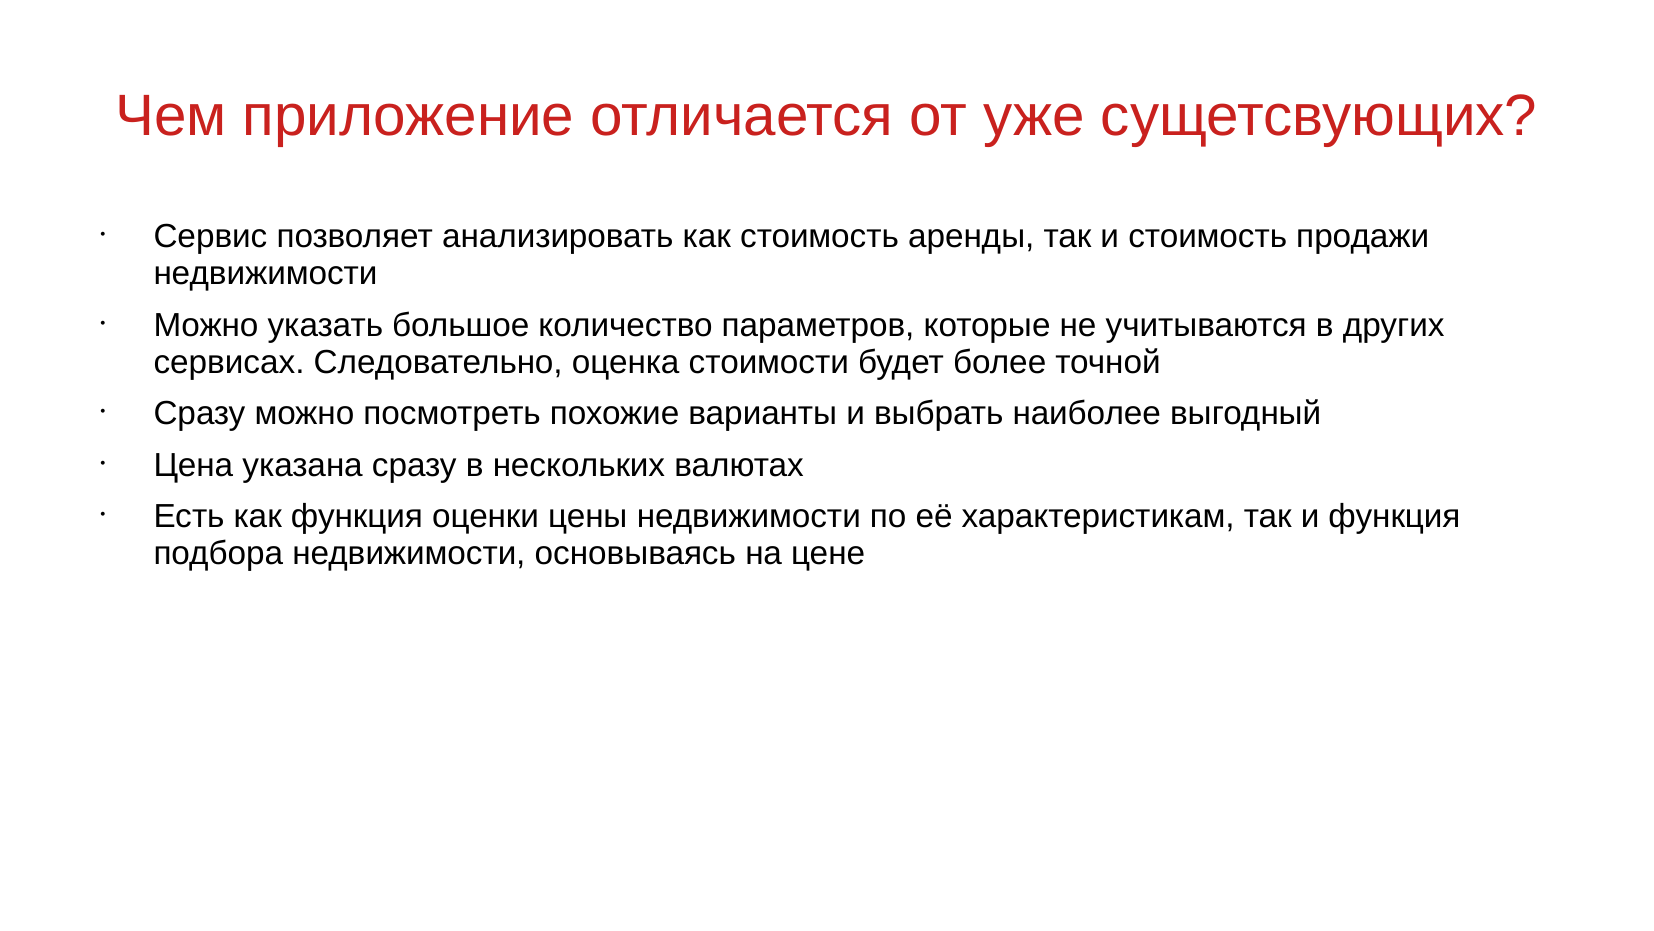

# Чем приложение отличается от уже сущетсвующих?
Сервис позволяет анализировать как стоимость аренды, так и стоимость продажи недвижимости
Можно указать большое количество параметров, которые не учитываются в других сервисах. Следовательно, оценка стоимости будет более точной
Сразу можно посмотреть похожие варианты и выбрать наиболее выгодный
Цена указана сразу в нескольких валютах
Есть как функция оценки цены недвижимости по её характеристикам, так и функция подбора недвижимости, основываясь на цене